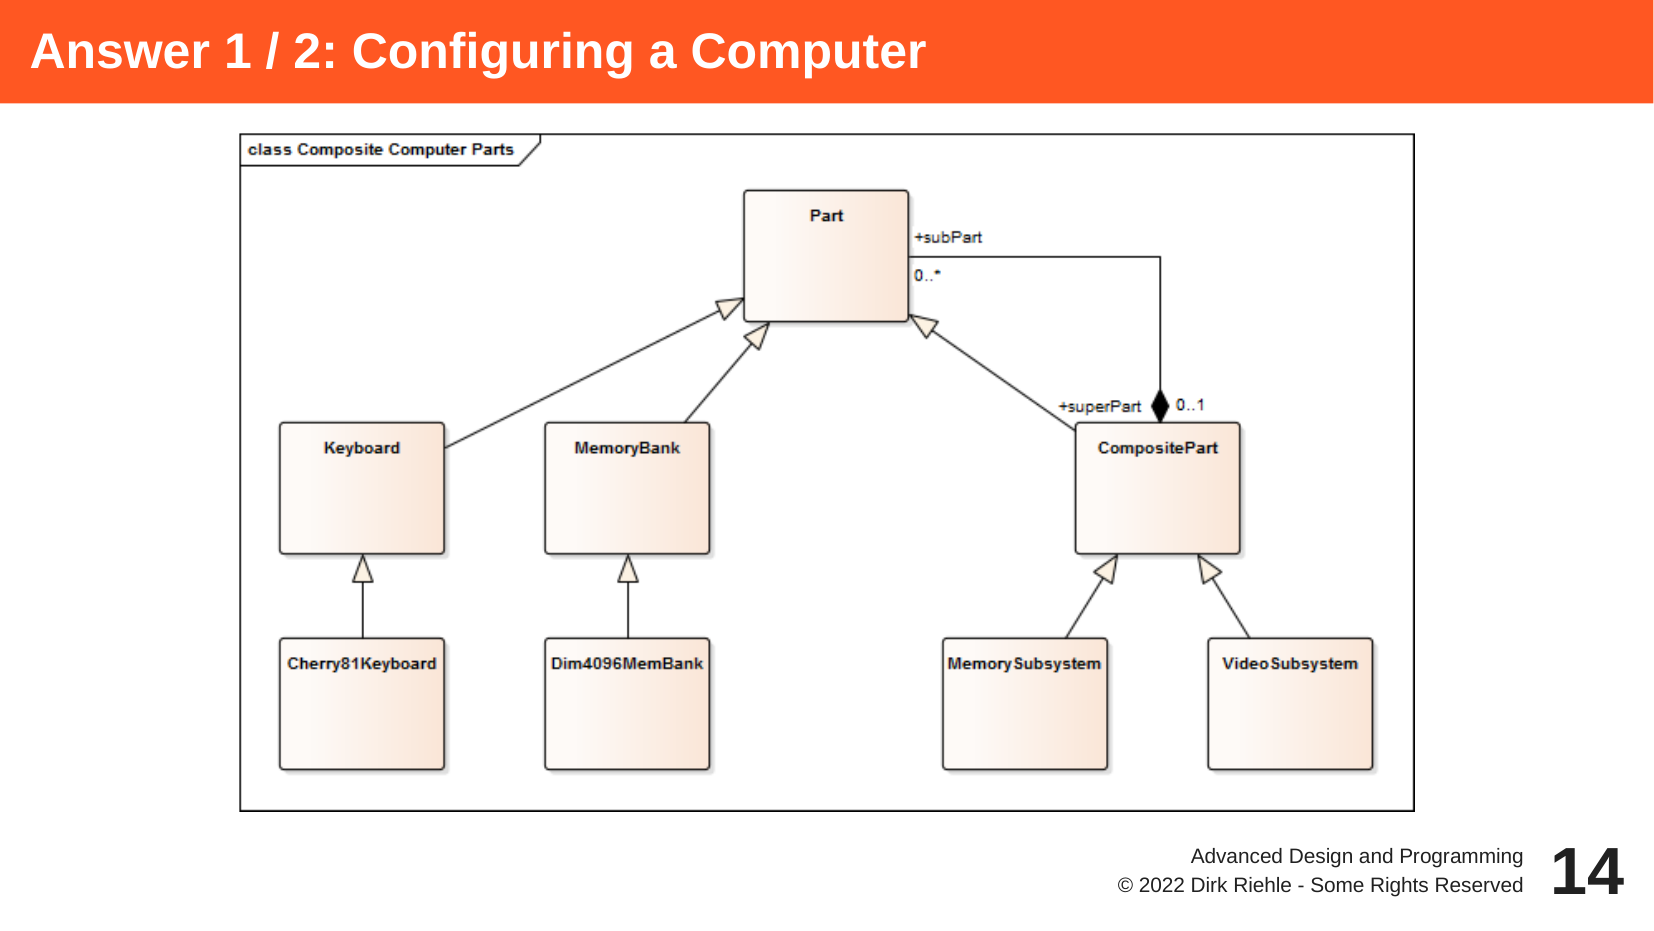

# Answer 1 / 2: Configuring a Computer
Advanced Design and Programming
14
© 2022 Dirk Riehle - Some Rights Reserved